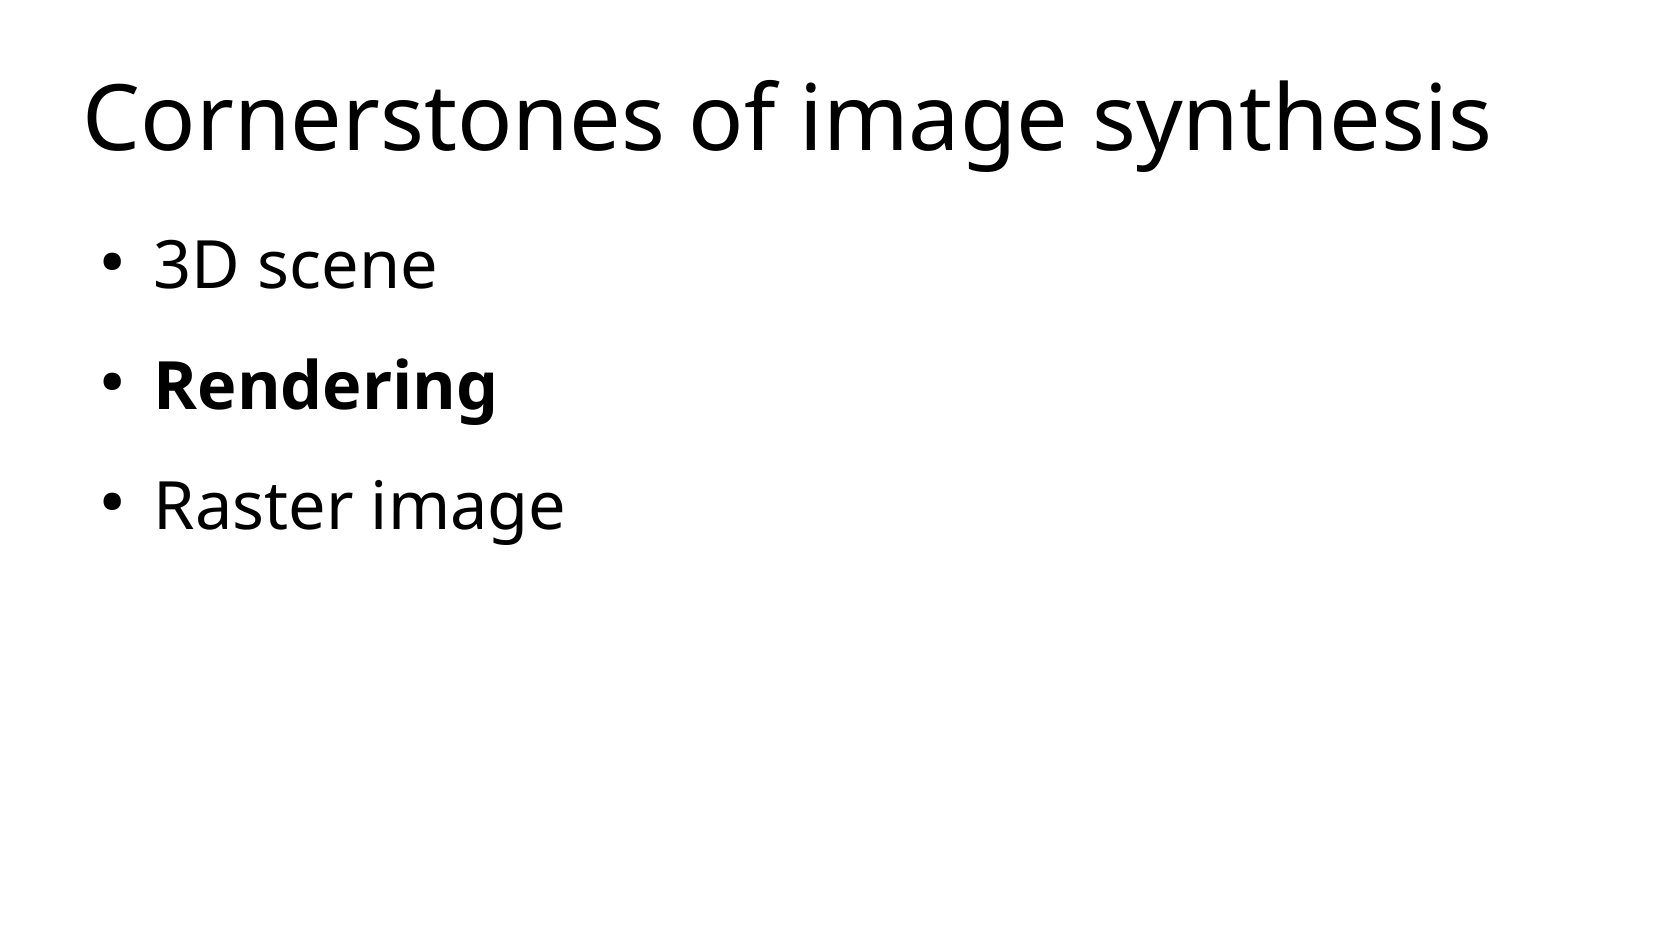

# Cornerstones of image synthesis
3D scene
Rendering
Raster image